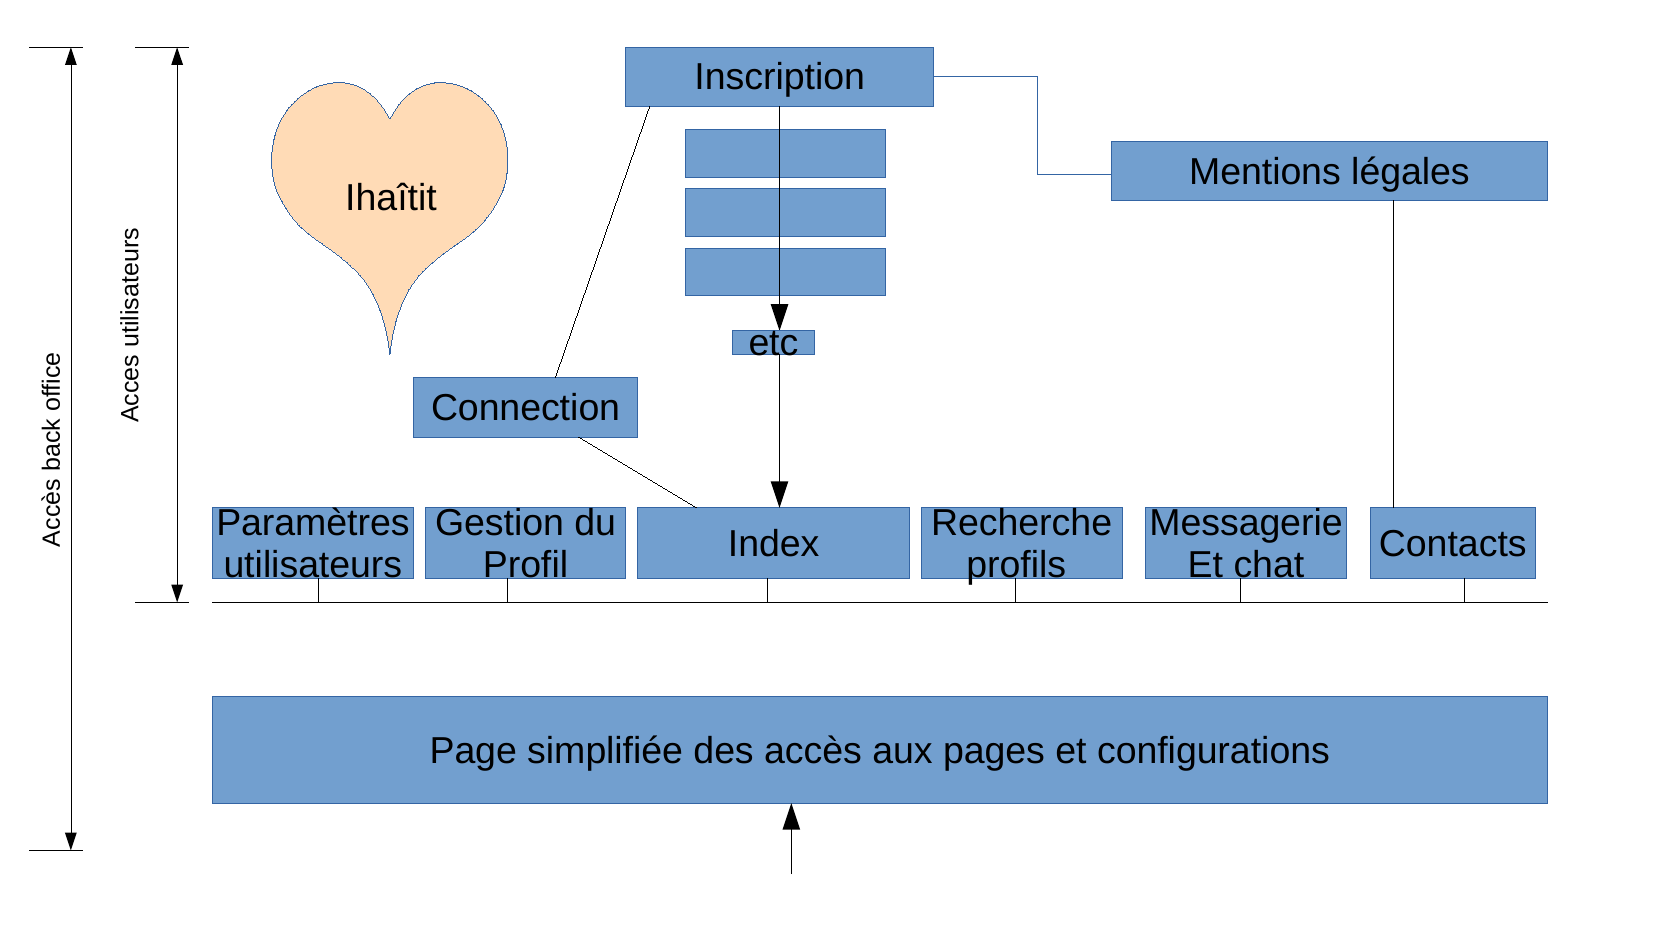

Inscription
 Ihaîtit
Mentions légales
etc
Connection
Paramètres
utilisateurs
Gestion du
Profil
Index
Recherche
profils
Messagerie
Et chat
Contacts
Page simplifiée des accès aux pages et configurations